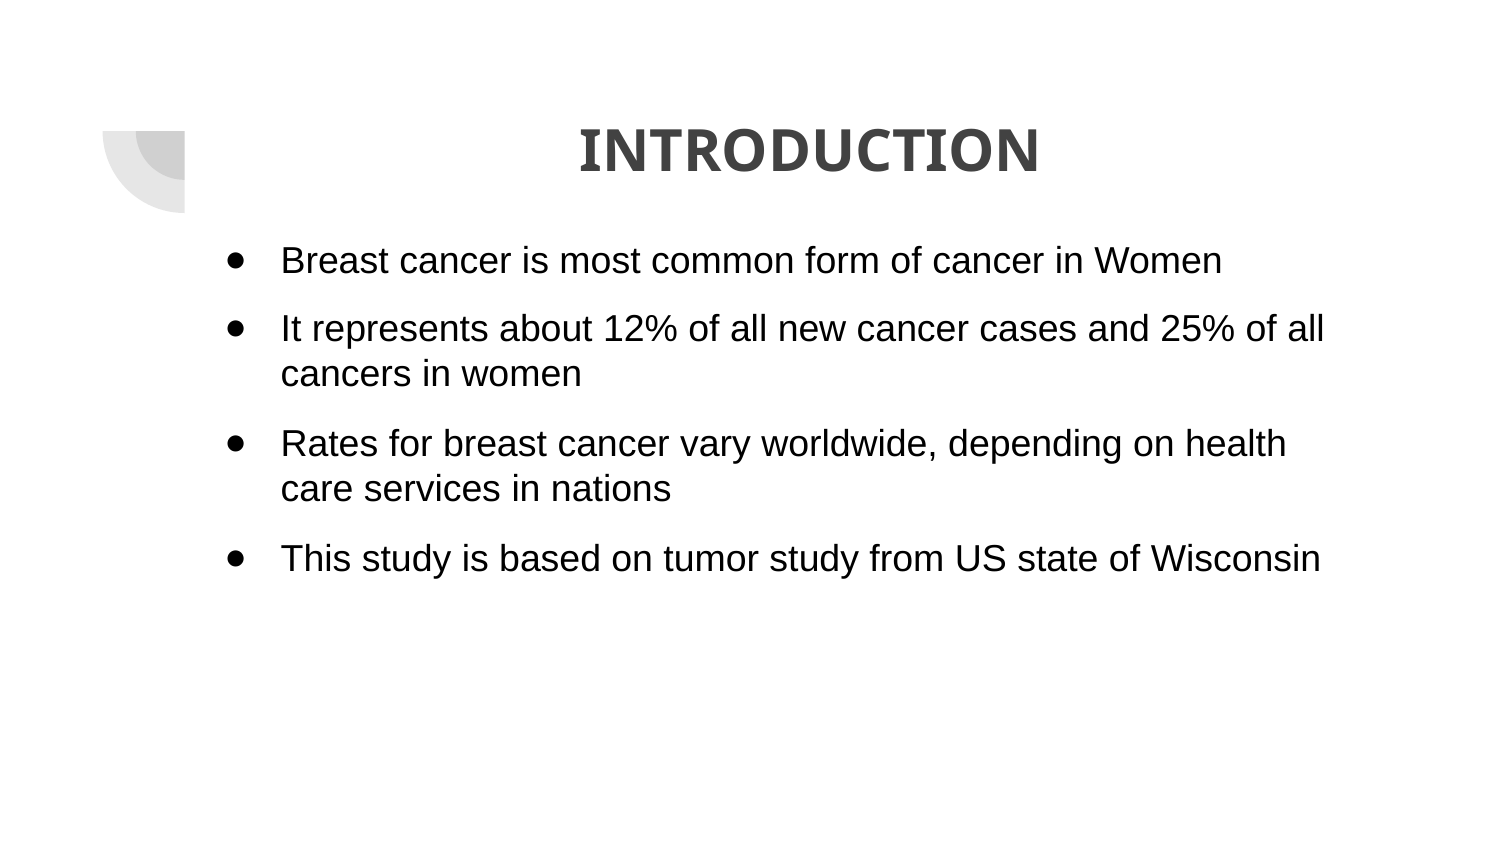

# INTRODUCTION
Breast cancer is most common form of cancer in Women
It represents about 12% of all new cancer cases and 25% of all cancers in women
Rates for breast cancer vary worldwide, depending on health care services in nations
This study is based on tumor study from US state of Wisconsin